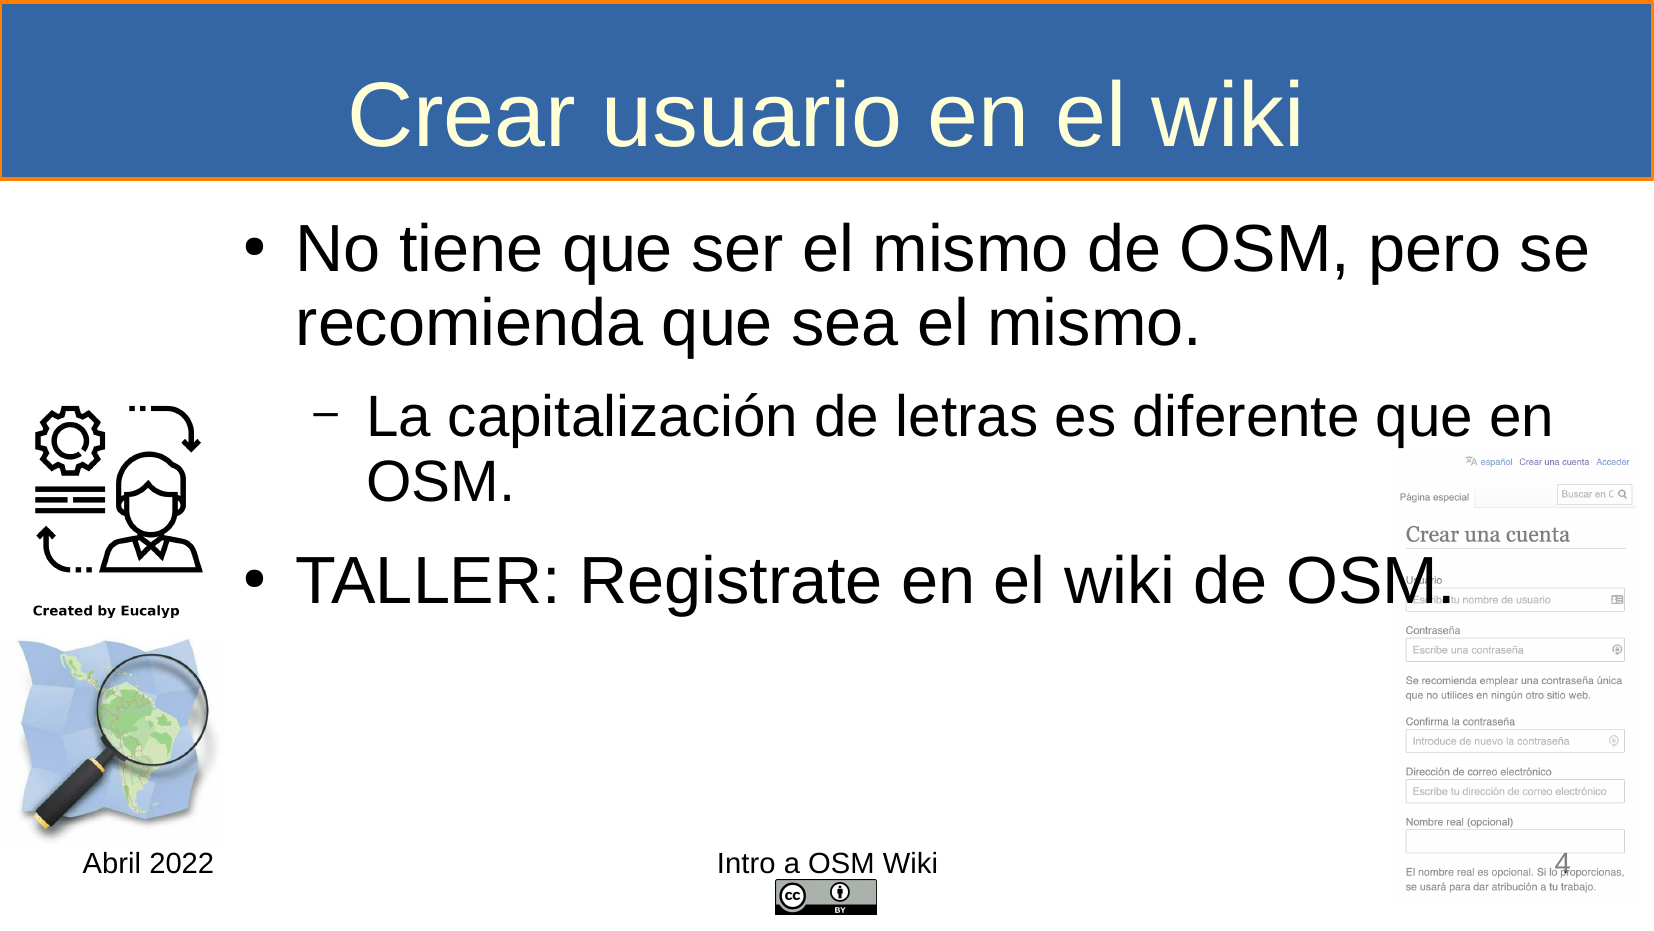

# Crear usuario en el wiki
No tiene que ser el mismo de OSM, pero se recomienda que sea el mismo.
La capitalización de letras es diferente que en OSM.
TALLER: Registrate en el wiki de OSM.
Abril 2022
Intro a OSM Wiki
4